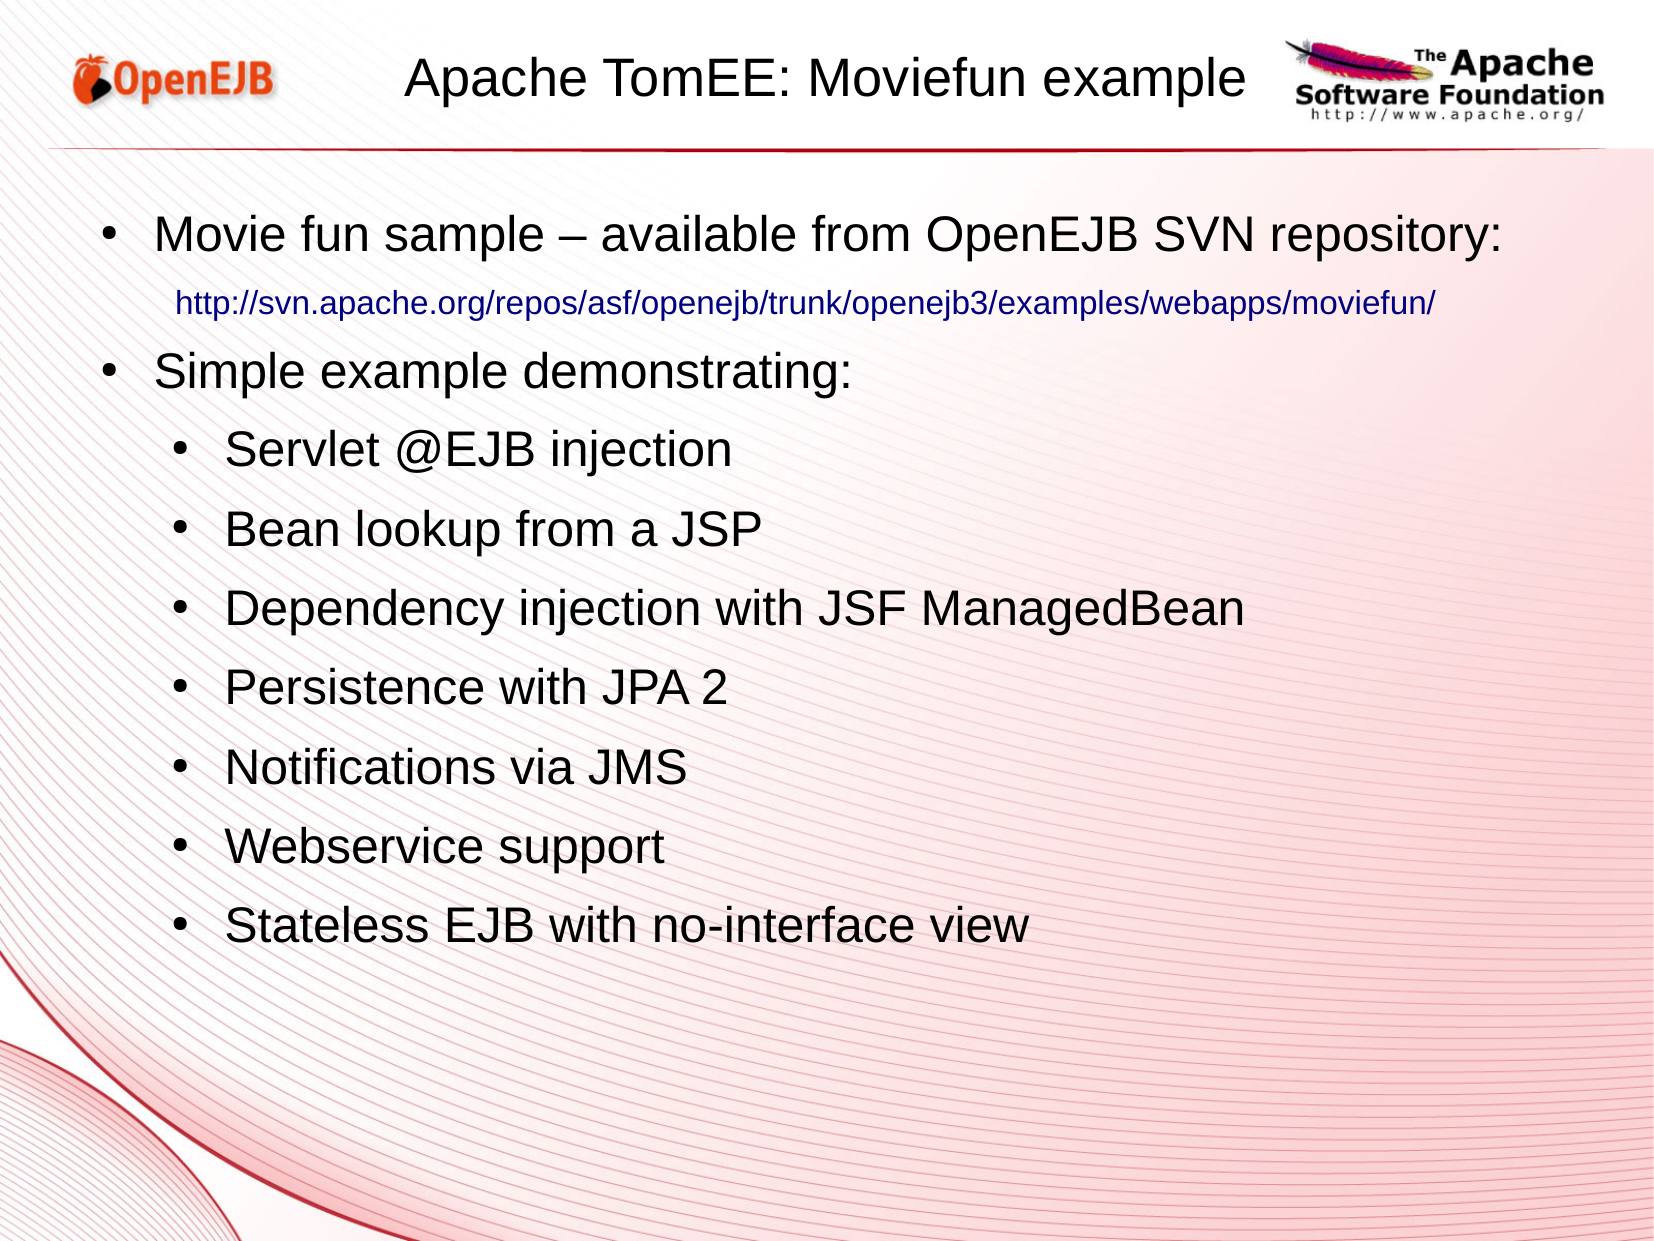

# Apache TomEE: Moviefun example
Movie fun sample – available from OpenEJB SVN repository:
 http://svn.apache.org/repos/asf/openejb/trunk/openejb3/examples/webapps/moviefun/
Simple example demonstrating:
Servlet @EJB injection
Bean lookup from a JSP
Dependency injection with JSF ManagedBean
Persistence with JPA 2
Notifications via JMS
Webservice support
Stateless EJB with no-interface view